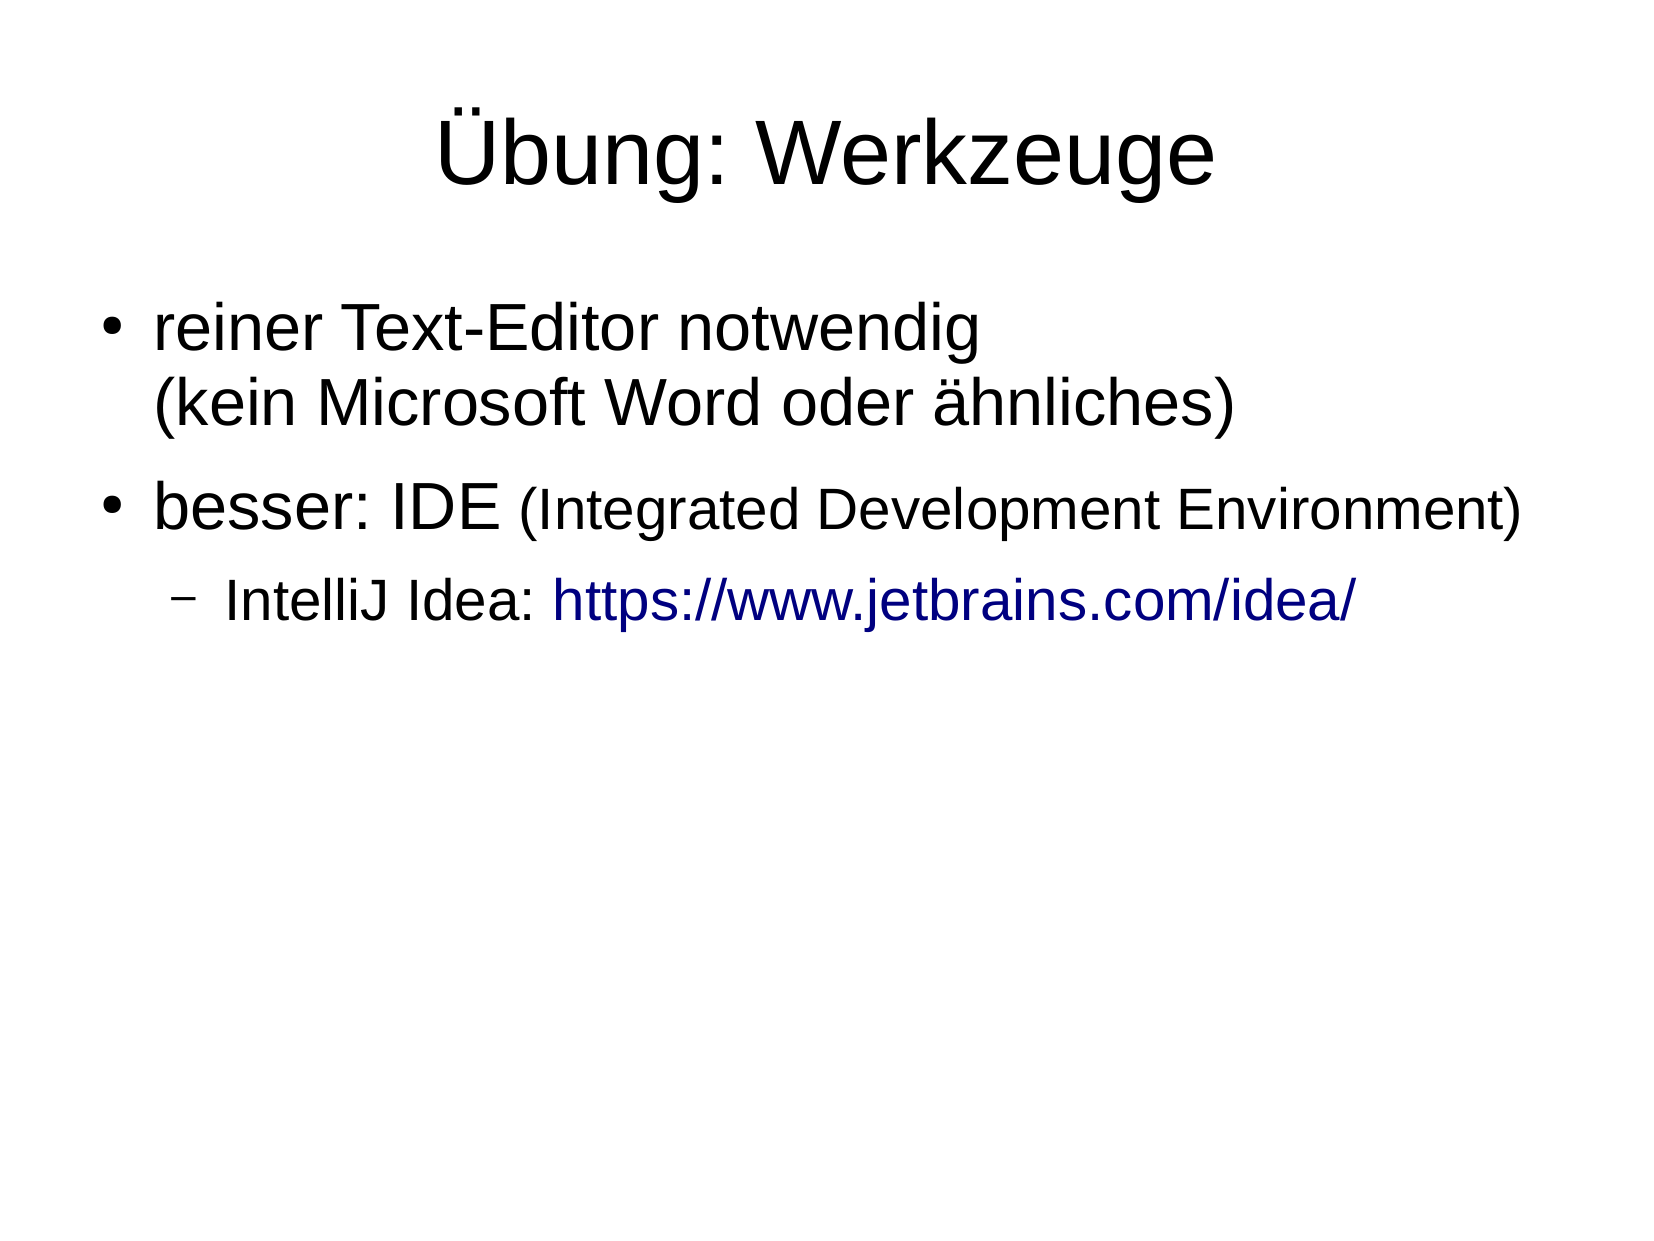

# Übung: Werkzeuge
reiner Text-Editor notwendig
(kein Microsoft Word oder ähnliches)
besser: IDE (Integrated Development Environment)
IntelliJ Idea: https://www.jetbrains.com/idea/